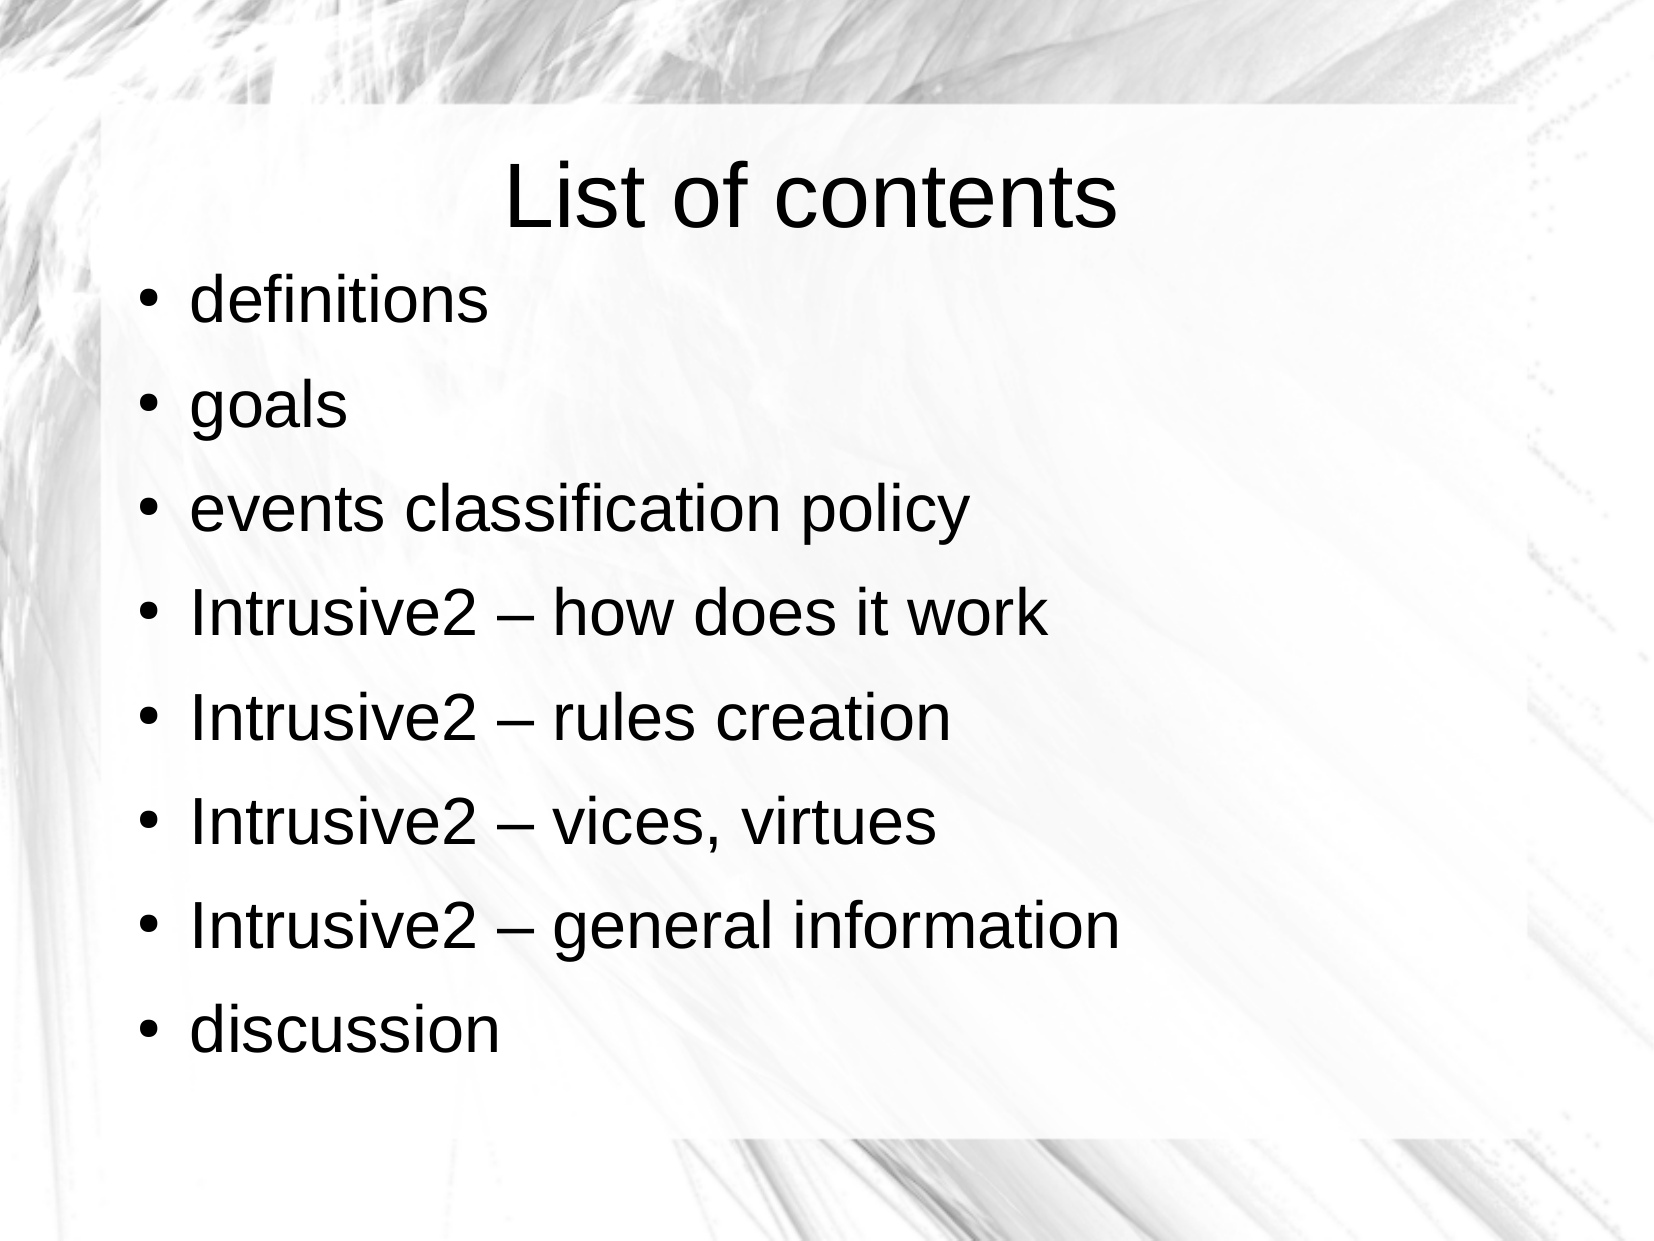

# List of contents
definitions
goals
events classification policy
Intrusive2 – how does it work
Intrusive2 – rules creation
Intrusive2 – vices, virtues
Intrusive2 – general information
discussion